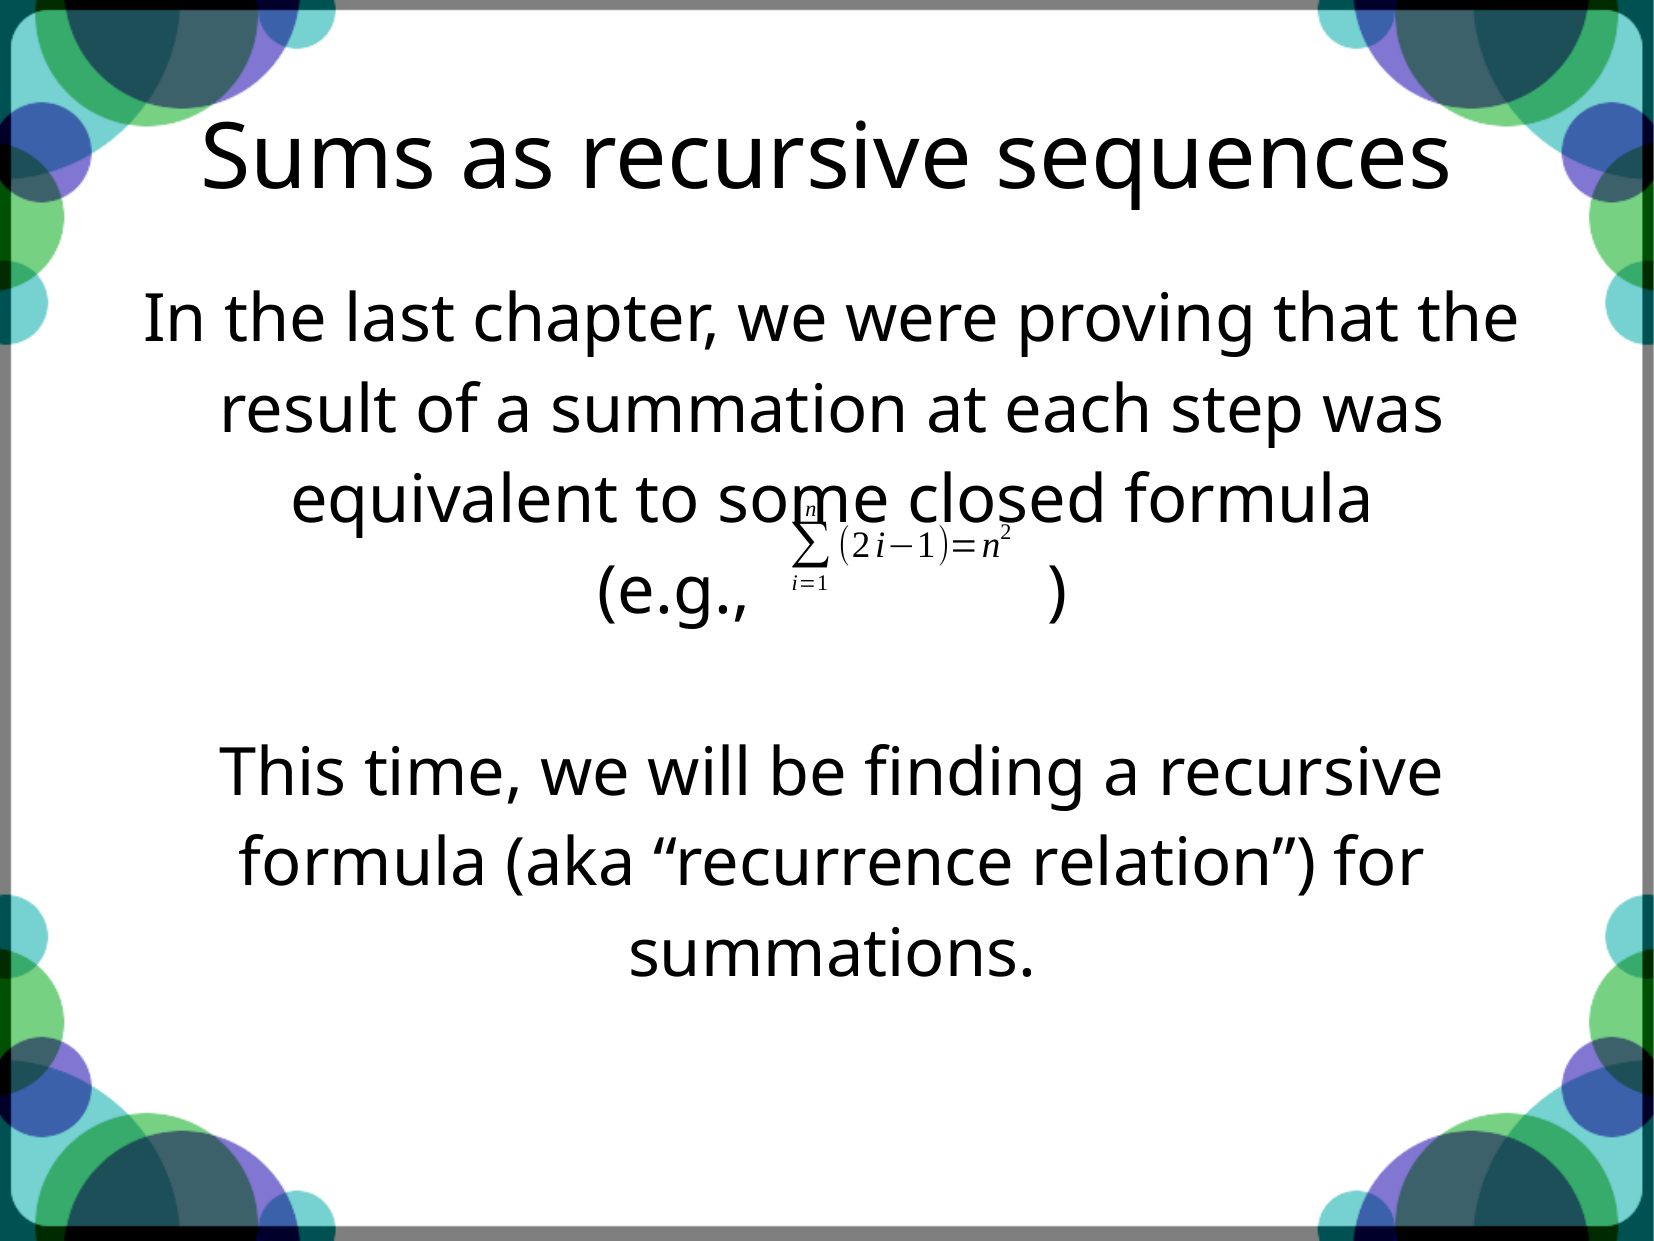

# Sums as recursive sequences
In the last chapter, we were proving that the result of a summation at each step was equivalent to some closed formula
(e.g., 				)
This time, we will be finding a recursive formula (aka “recurrence relation”) for summations.